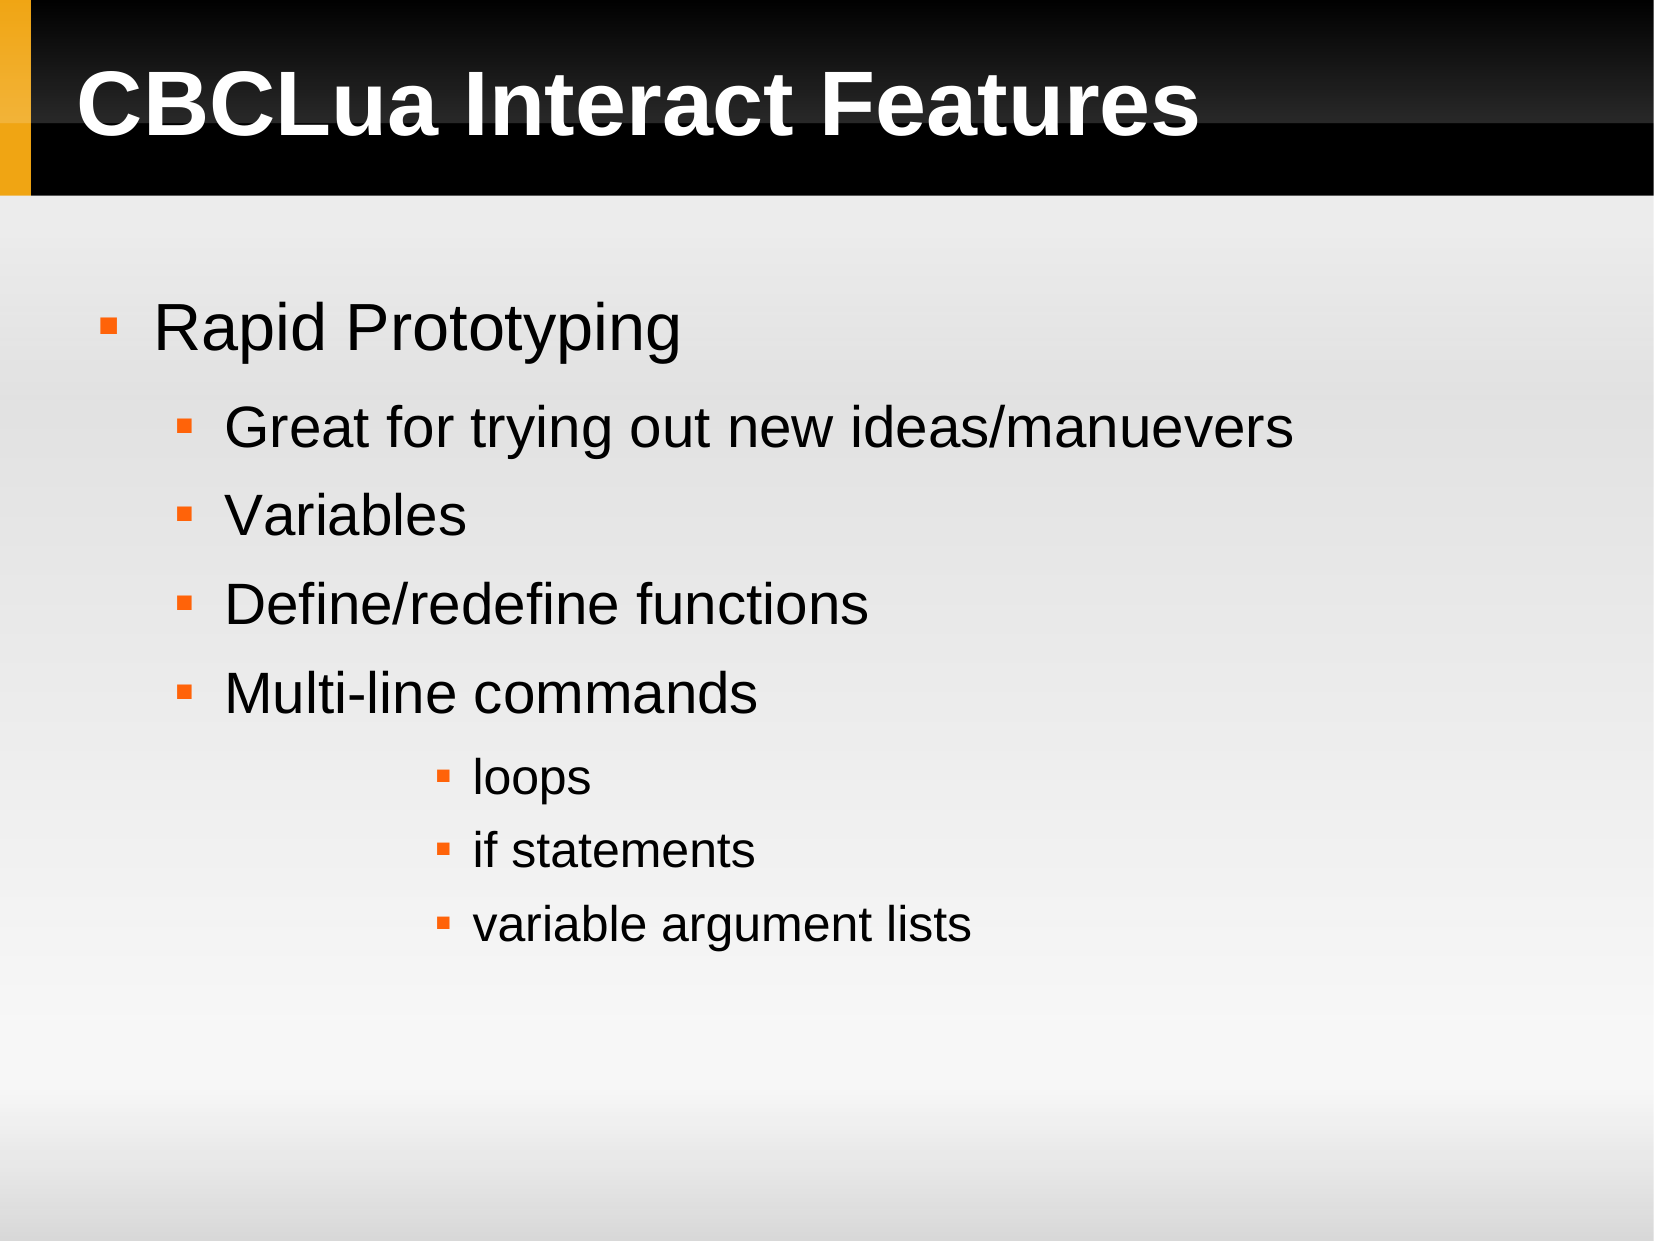

# CBCLua Interact Features
Rapid Prototyping
Great for trying out new ideas/manuevers
Variables
Define/redefine functions
Multi-line commands
loops
if statements
variable argument lists